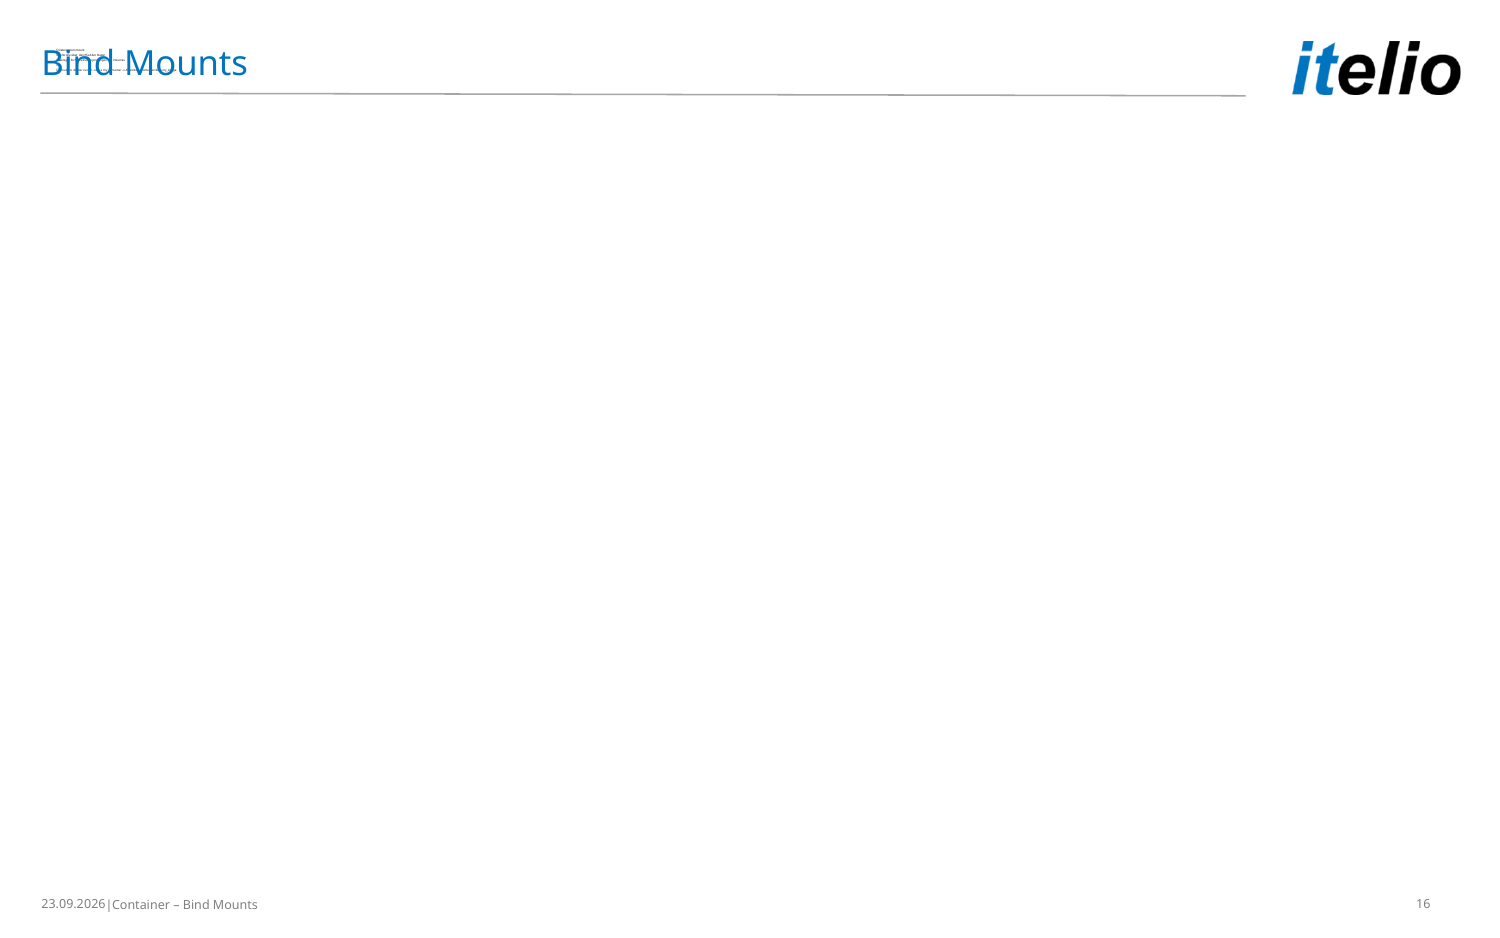

# Dateisystemmount
Kontrolle über den Pfad der Daten
Weniger Sicherheitsüberprüfungen wie Volumes
Benutzen: docker run -d --name my_container -v /host/data:/container/data my_image
Bind Mounts
Container – Bind Mounts